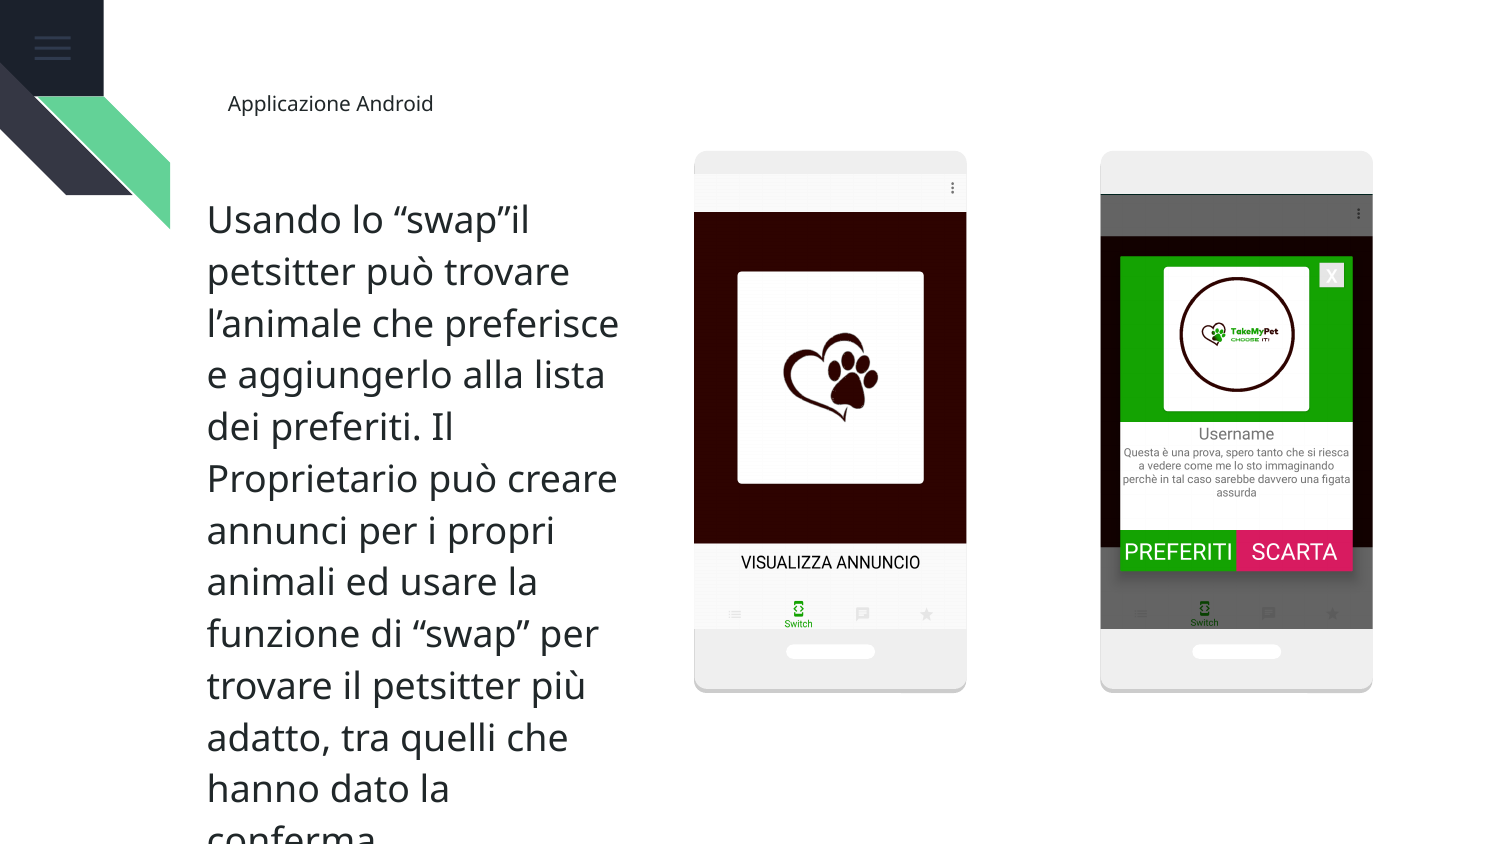

# Applicazione Android
Usando lo “swap”il petsitter può trovare l’animale che preferisce e aggiungerlo alla lista dei preferiti. Il Proprietario può creare annunci per i propri animali ed usare la funzione di “swap” per trovare il petsitter più adatto, tra quelli che hanno dato la conferma.